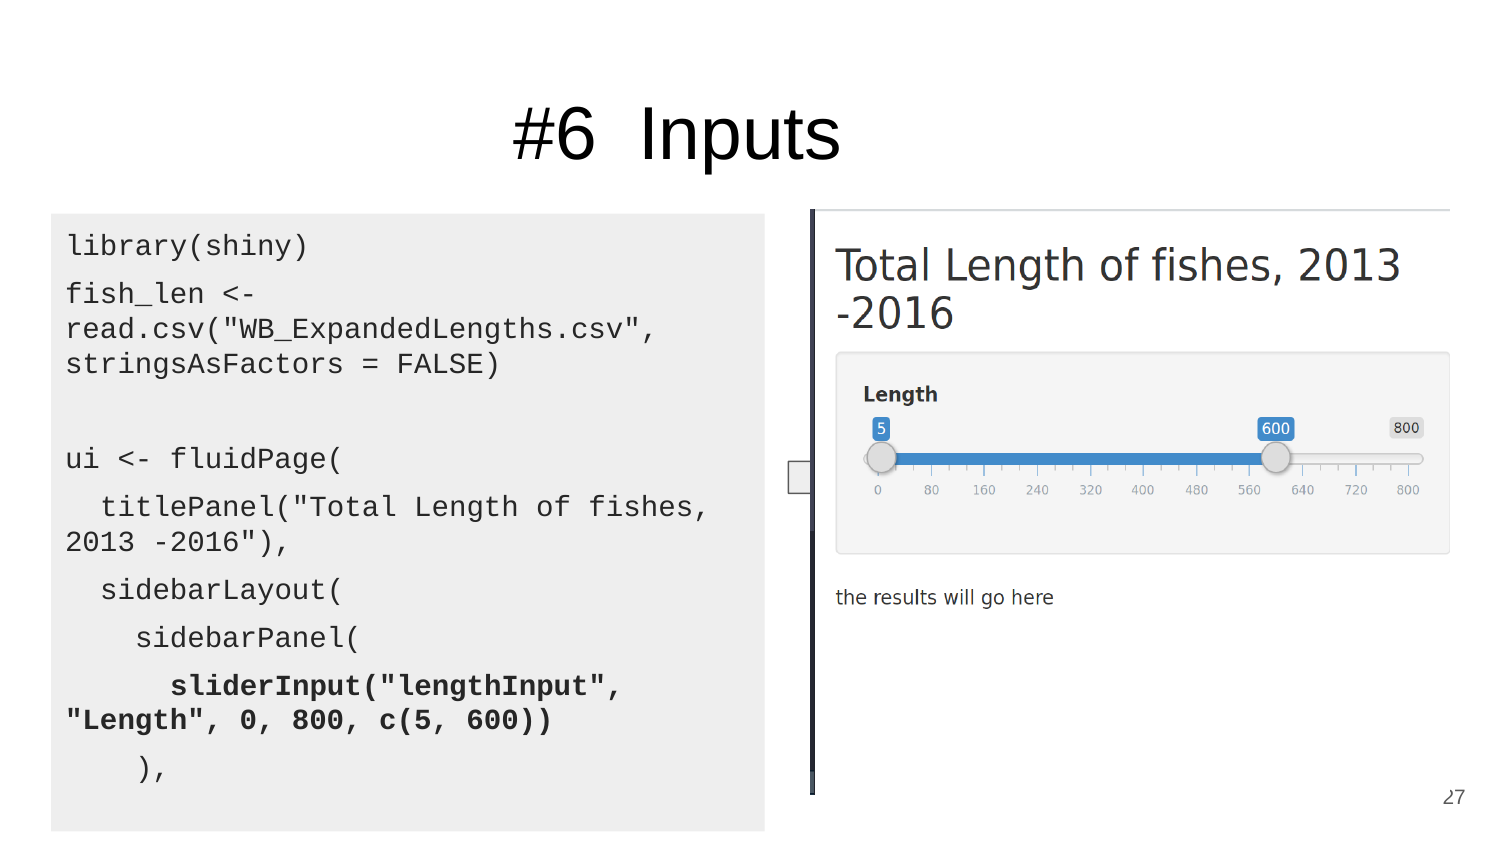

# #6 Inputs
library(shiny)
fish_len <- read.csv("WB_ExpandedLengths.csv", stringsAsFactors = FALSE)
ui <- fluidPage(
 titlePanel("Total Length of fishes, 2013 -2016"),
 sidebarLayout(
 sidebarPanel(
 sliderInput("lengthInput", "Length", 0, 800, c(5, 600))
 ),